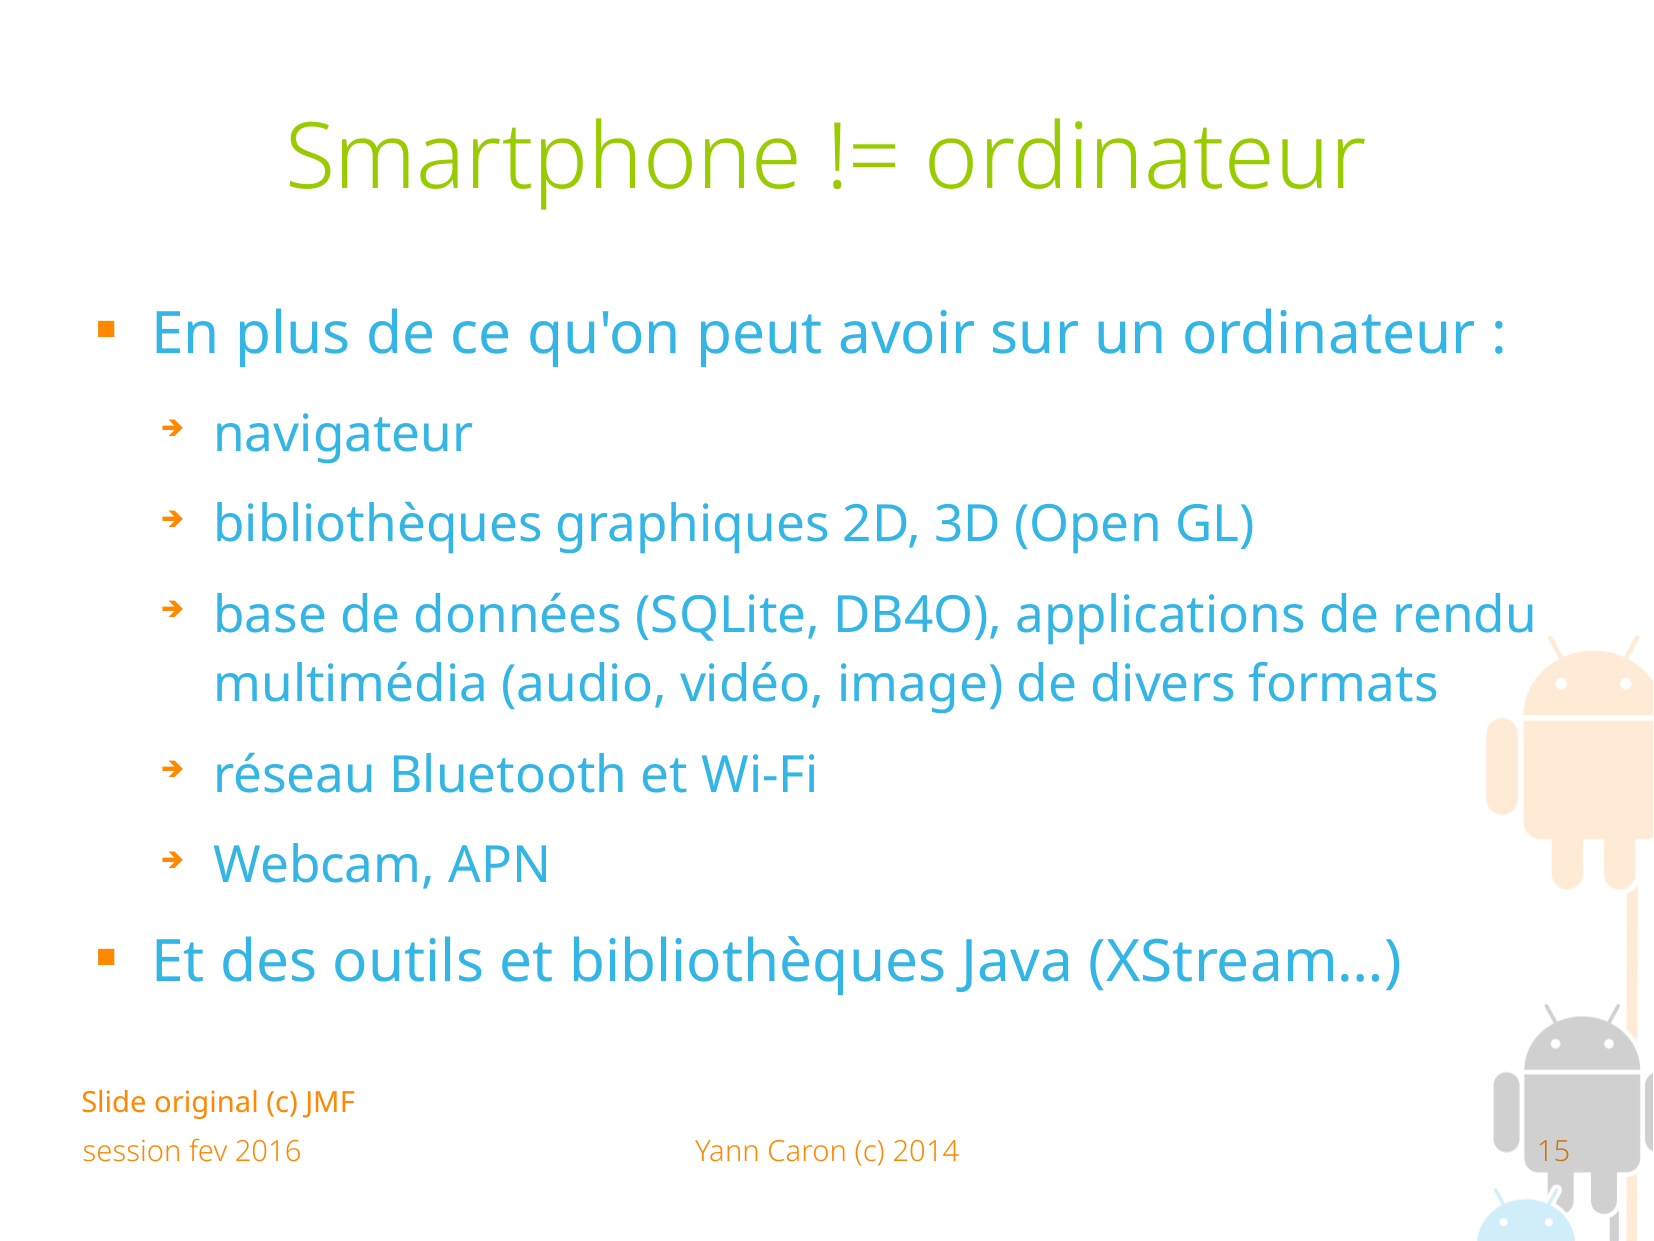

# Smartphone != ordinateur
En plus de ce qu'on peut avoir sur un ordinateur :
navigateur
bibliothèques graphiques 2D, 3D (Open GL)
base de données (SQLite, DB4O), applications de rendu multimédia (audio, vidéo, image) de divers formats
réseau Bluetooth et Wi-Fi
Webcam, APN
Et des outils et bibliothèques Java (XStream…)
Slide original (c) JMF
session fev 2016
Yann Caron (c) 2014
15